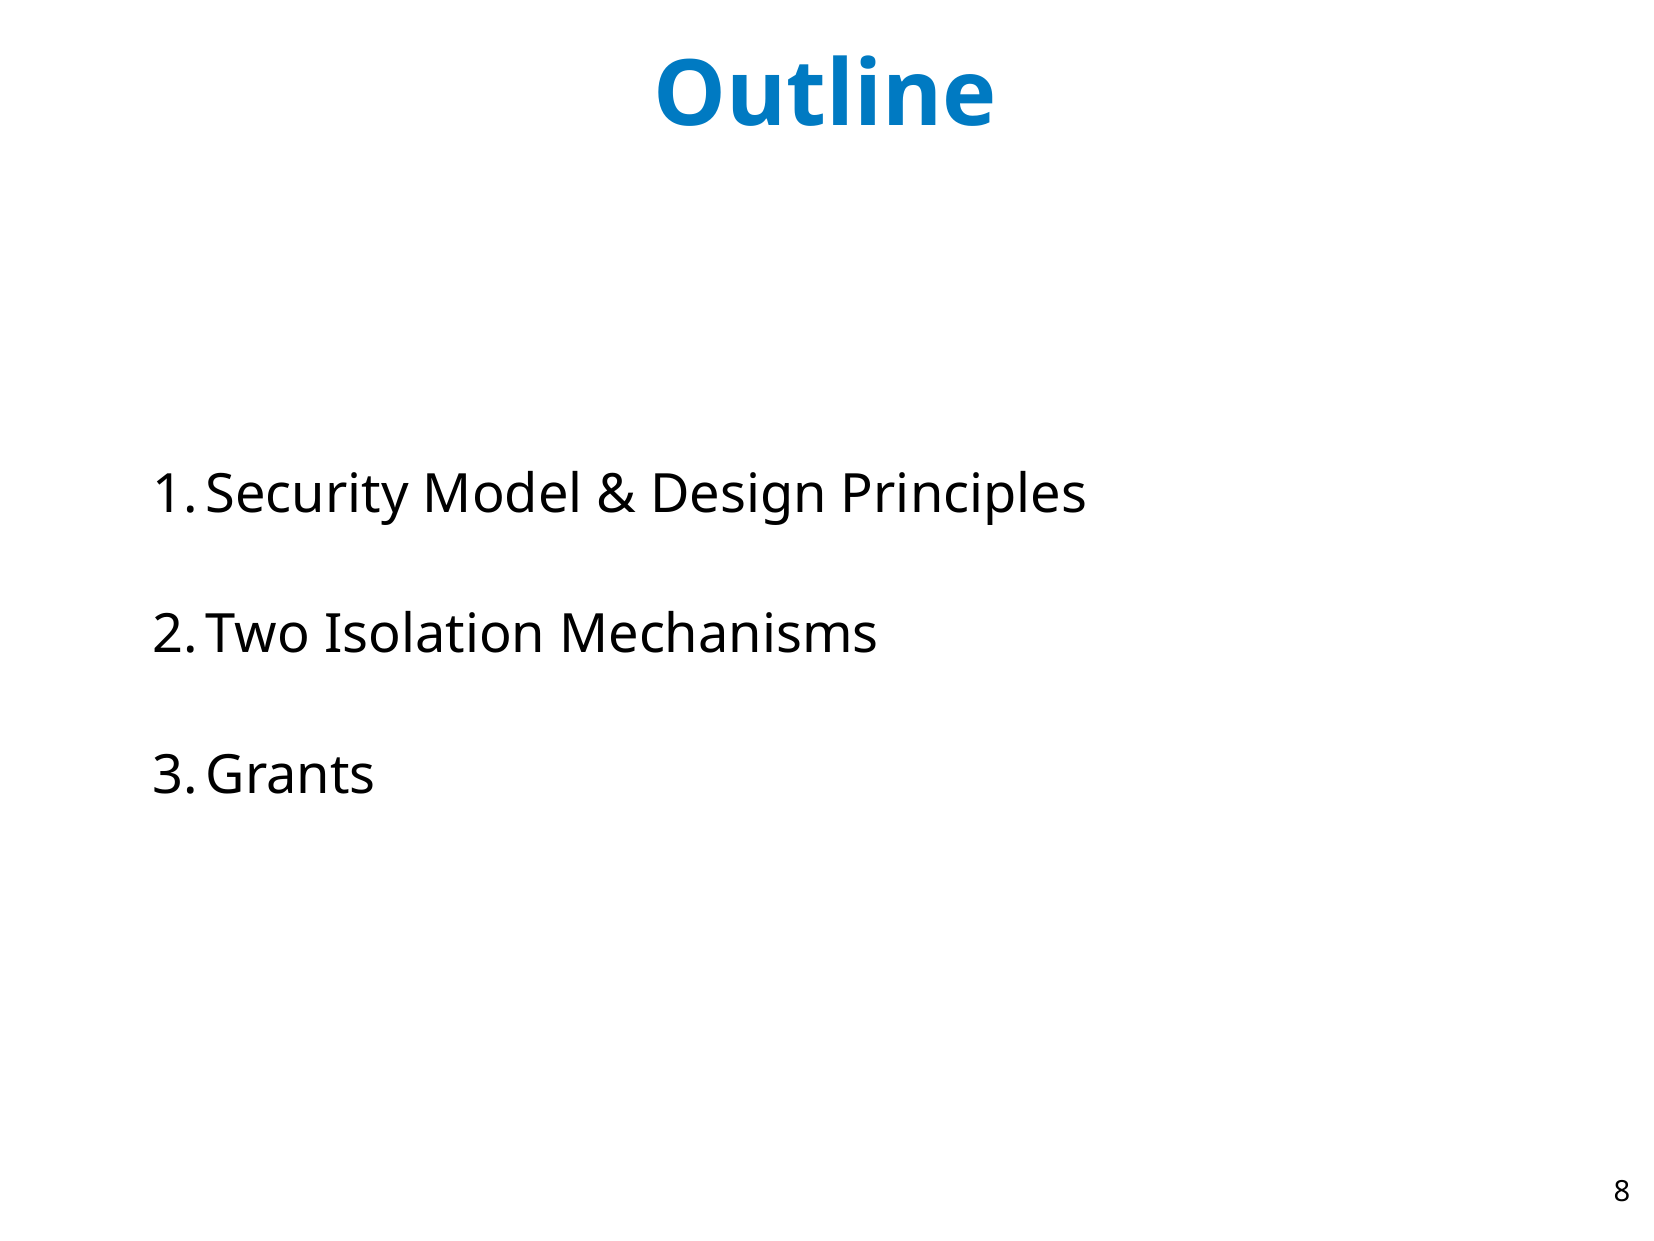

Outline
# Security Model & Design Principles
Two Isolation Mechanisms
Grants
8